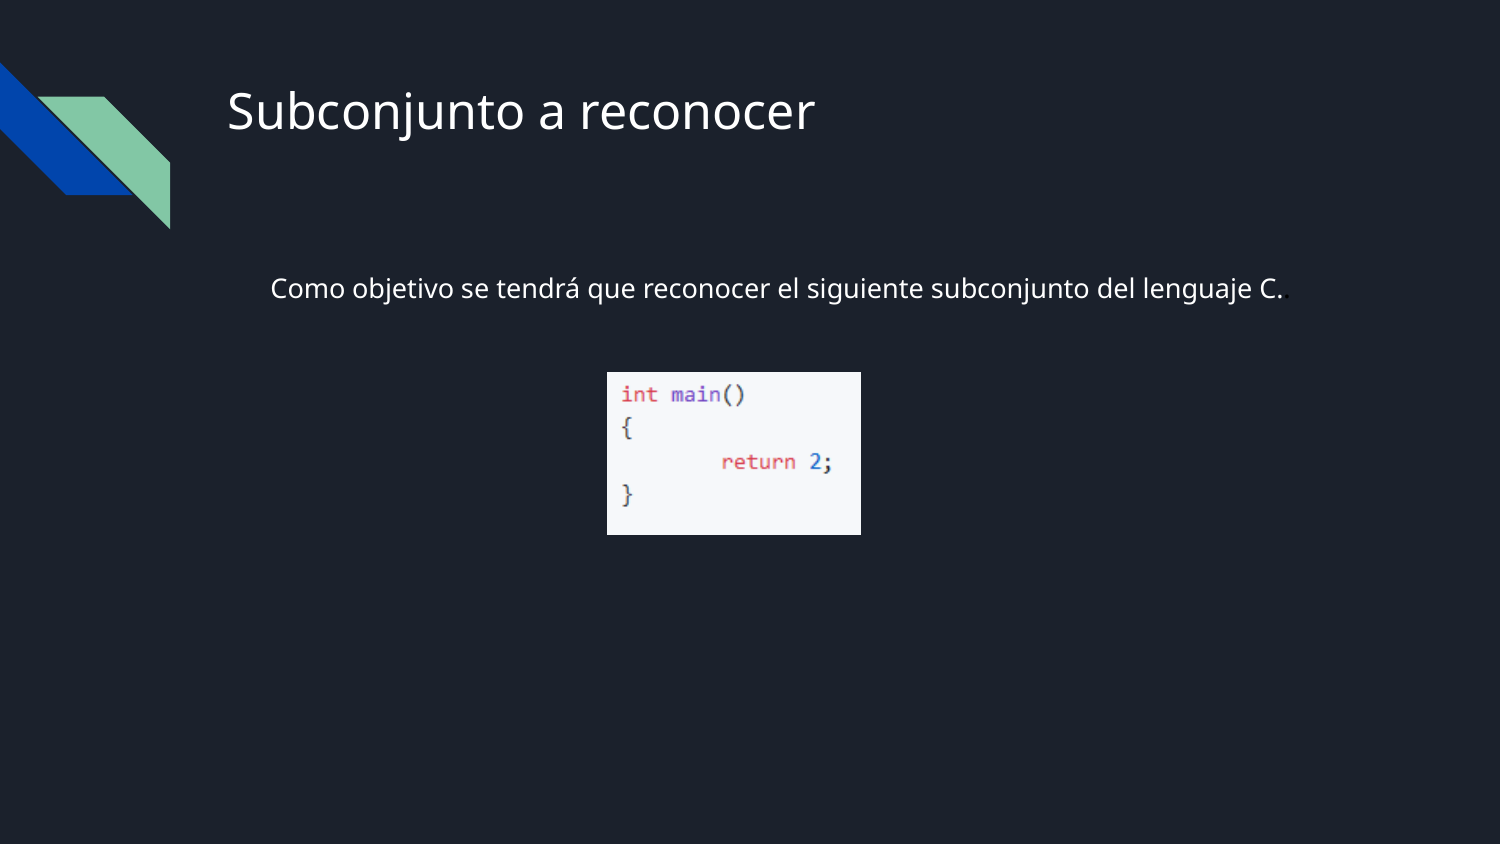

# Subconjunto a reconocer
Como objetivo se tendrá que reconocer el siguiente subconjunto del lenguaje C..